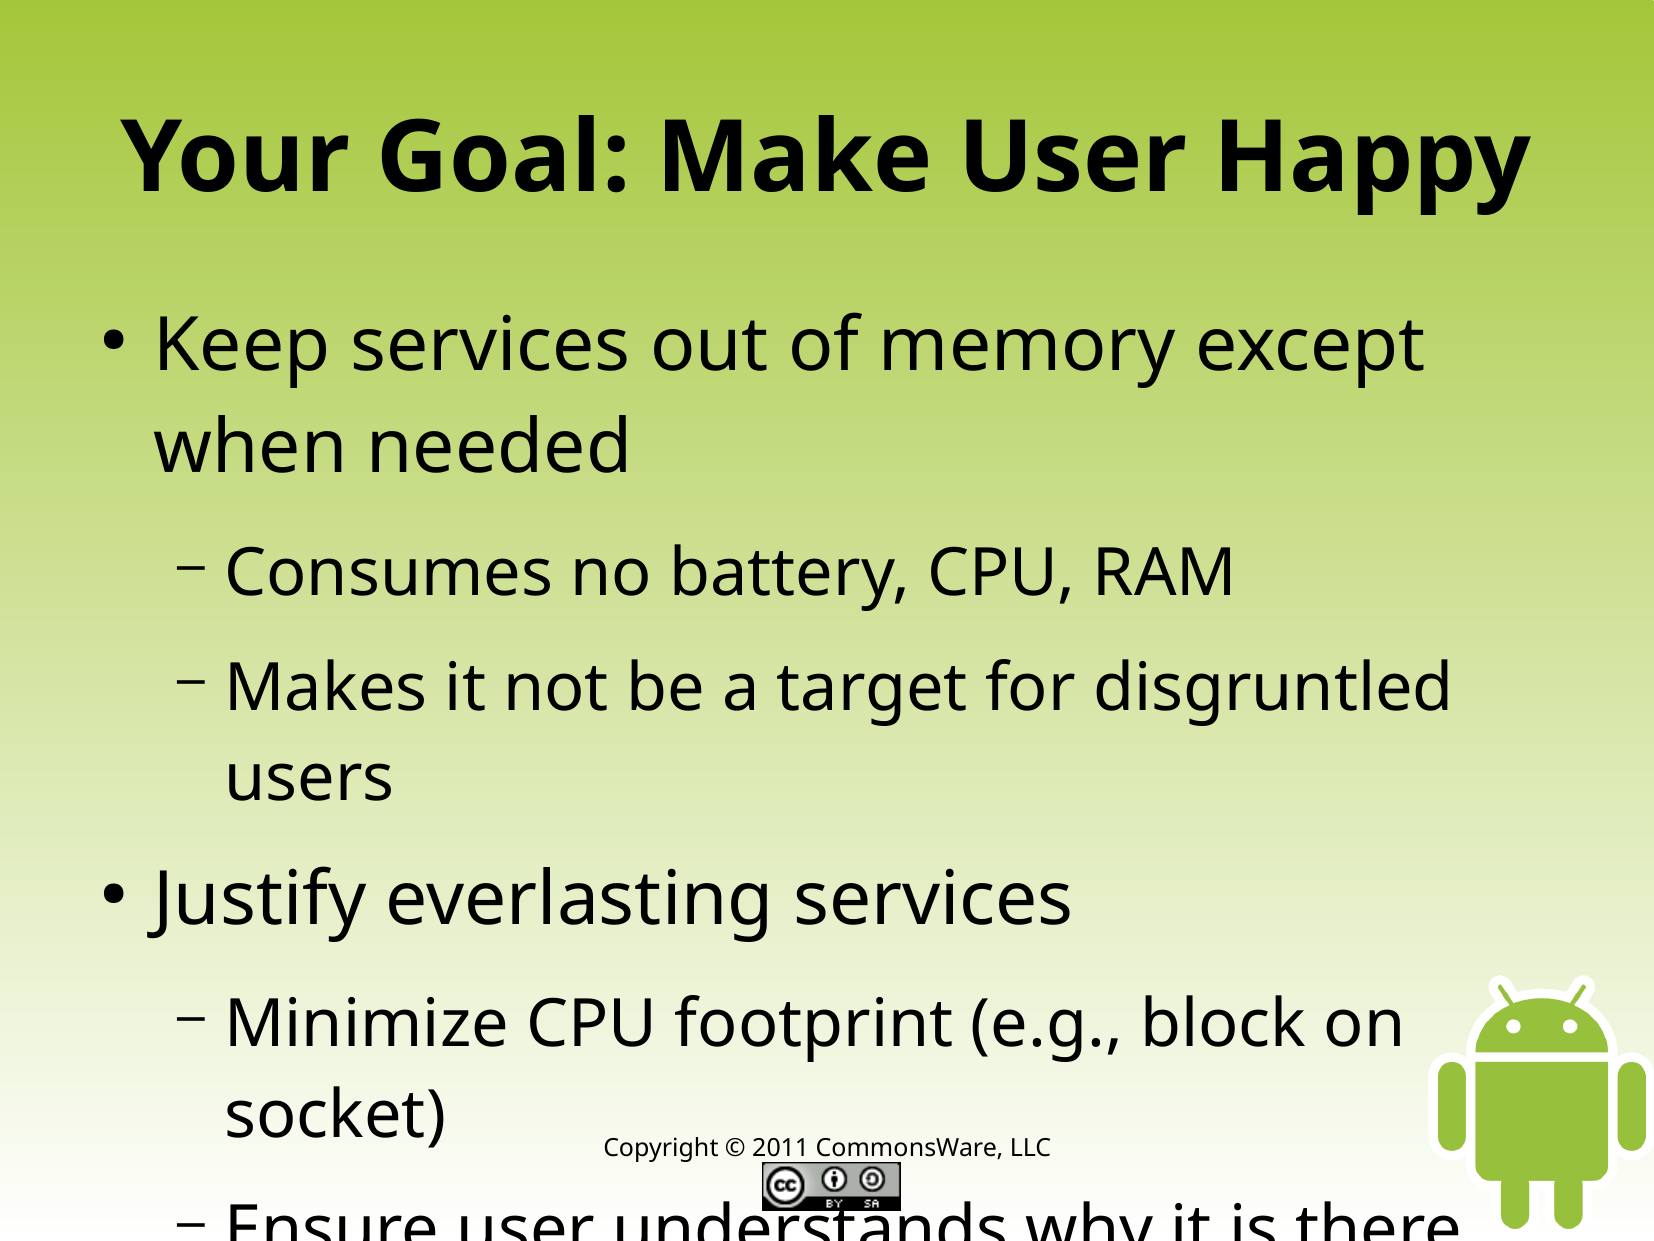

# Your Goal: Make User Happy
Keep services out of memory except when needed
Consumes no battery, CPU, RAM
Makes it not be a target for disgruntled users
Justify everlasting services
Minimize CPU footprint (e.g., block on socket)
Ensure user understands why it is there